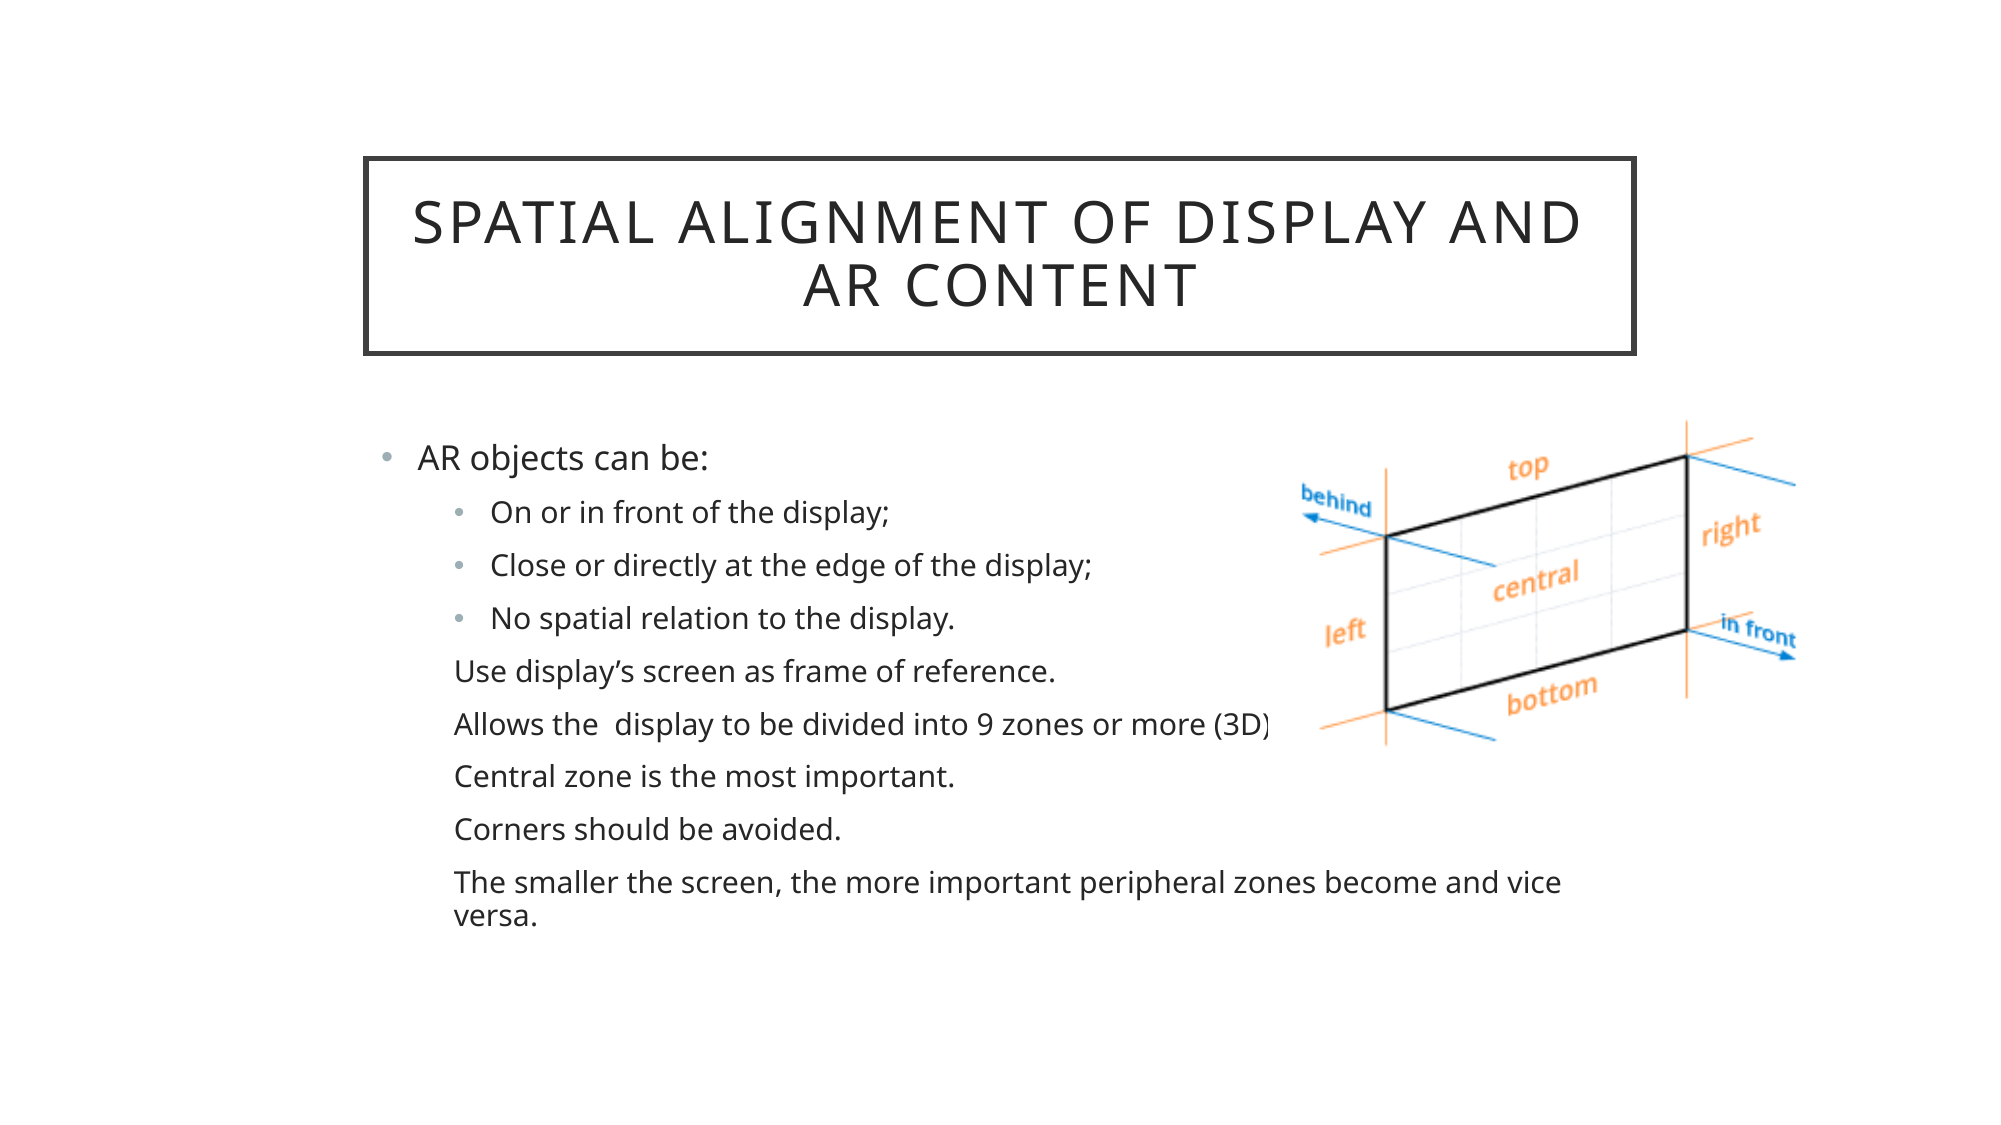

# Spatial alignment of display and ar content
AR objects can be:
On or in front of the display;
Close or directly at the edge of the display;
No spatial relation to the display.
Use display’s screen as frame of reference.
Allows the display to be divided into 9 zones or more (3D).
Central zone is the most important.
Corners should be avoided.
The smaller the screen, the more important peripheral zones become and vice versa.